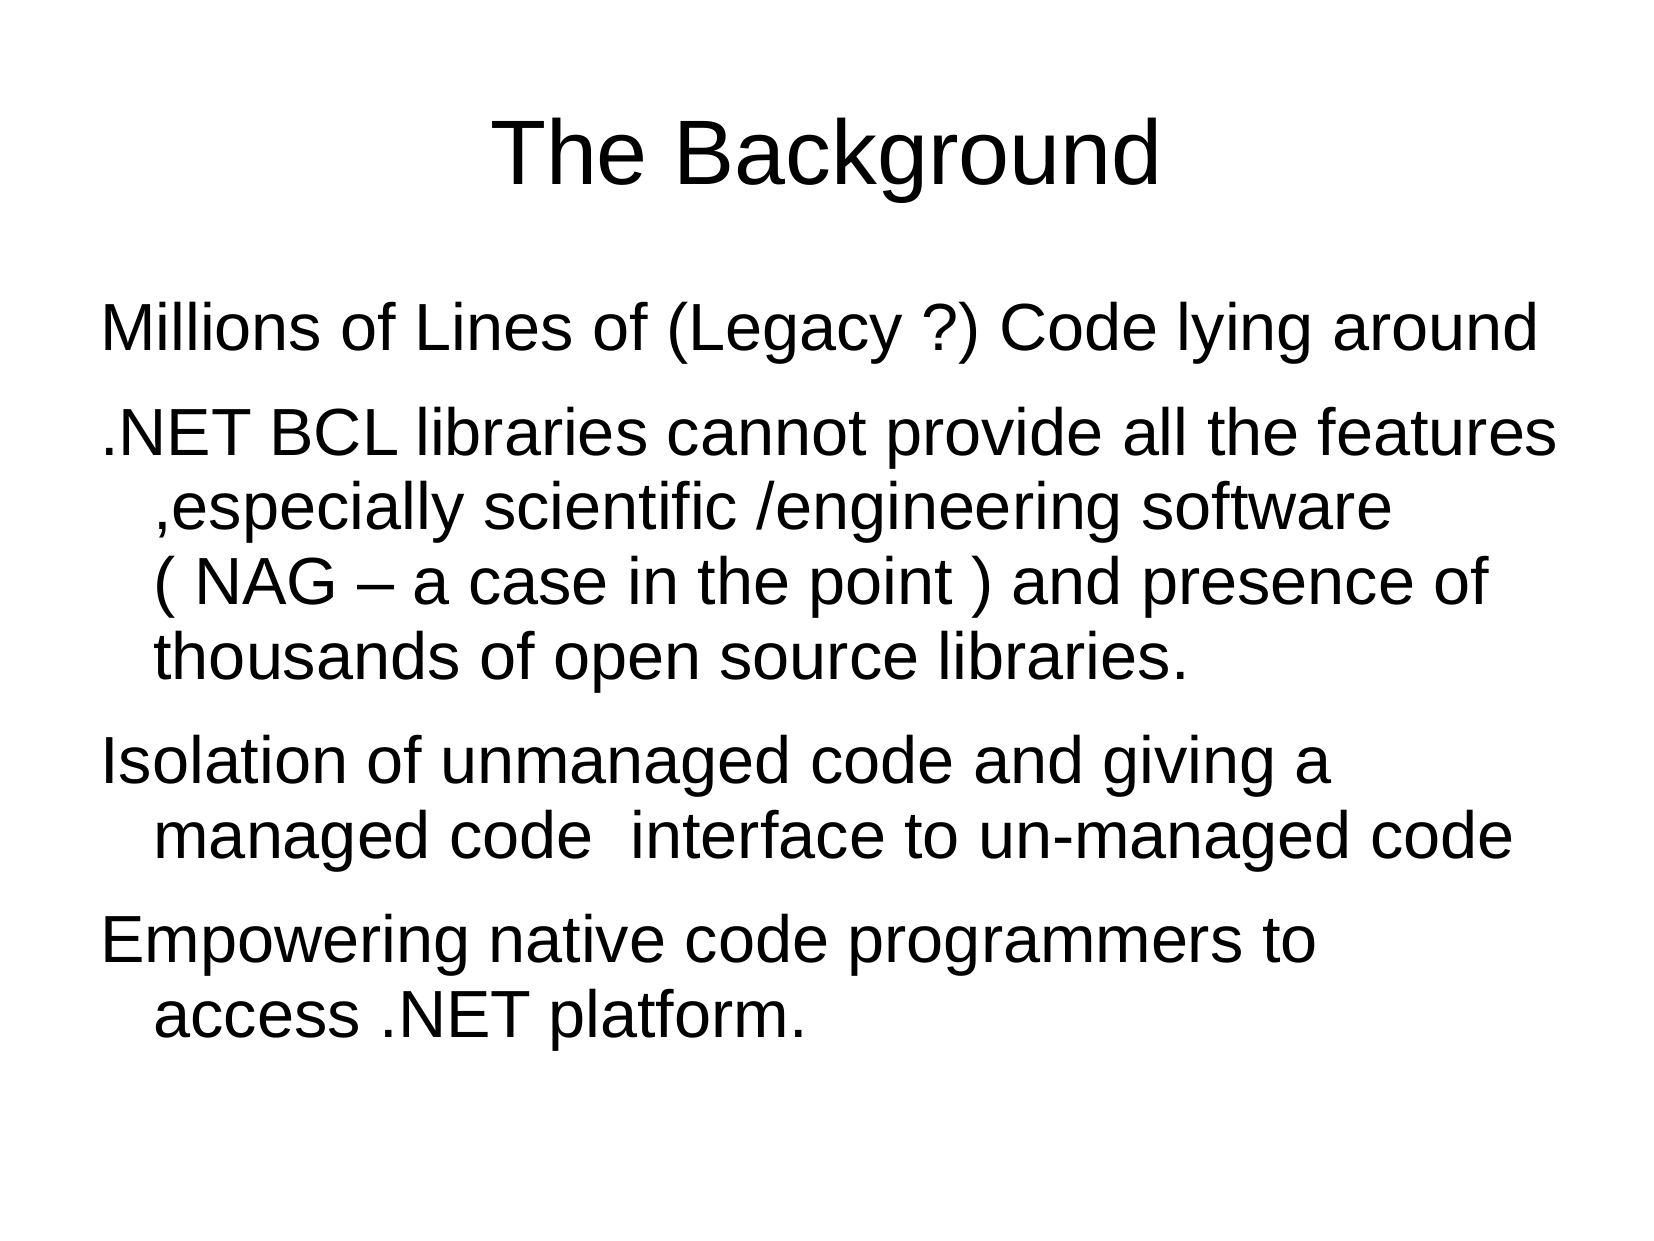

# The Background
Millions of Lines of (Legacy ?) Code lying around
.NET BCL libraries cannot provide all the features ,especially scientific /engineering software ( NAG – a case in the point ) and presence of thousands of open source libraries.
Isolation of unmanaged code and giving a managed code interface to un-managed code
Empowering native code programmers to access .NET platform.